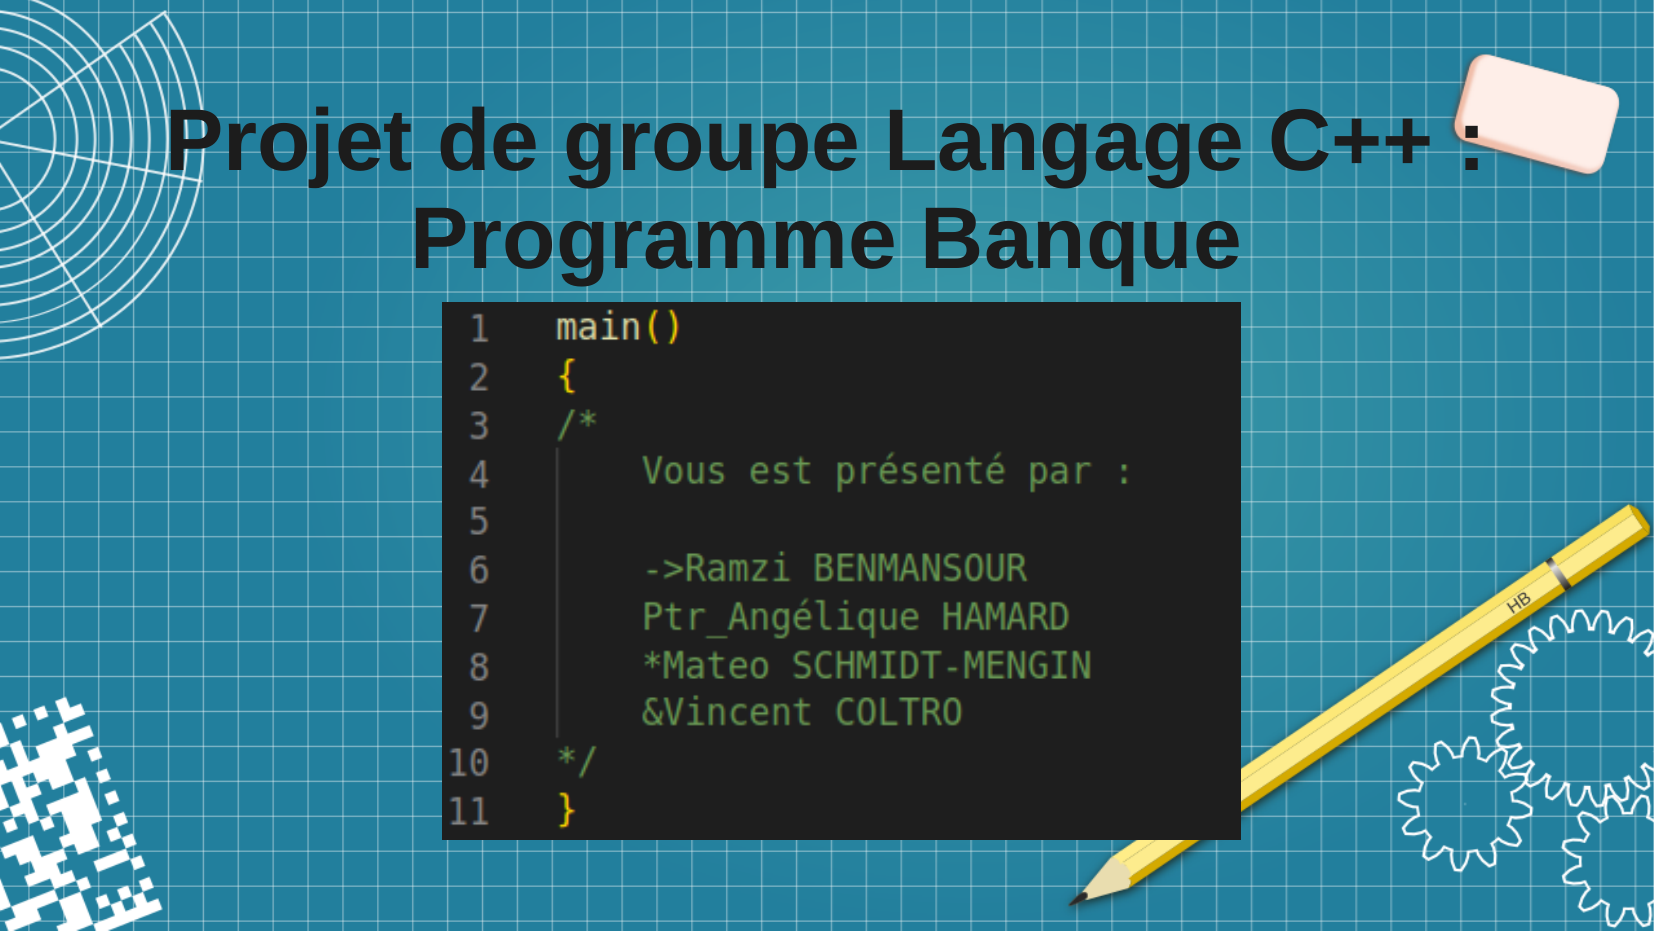

# Projet de groupe Langage C++ : Programme Banque